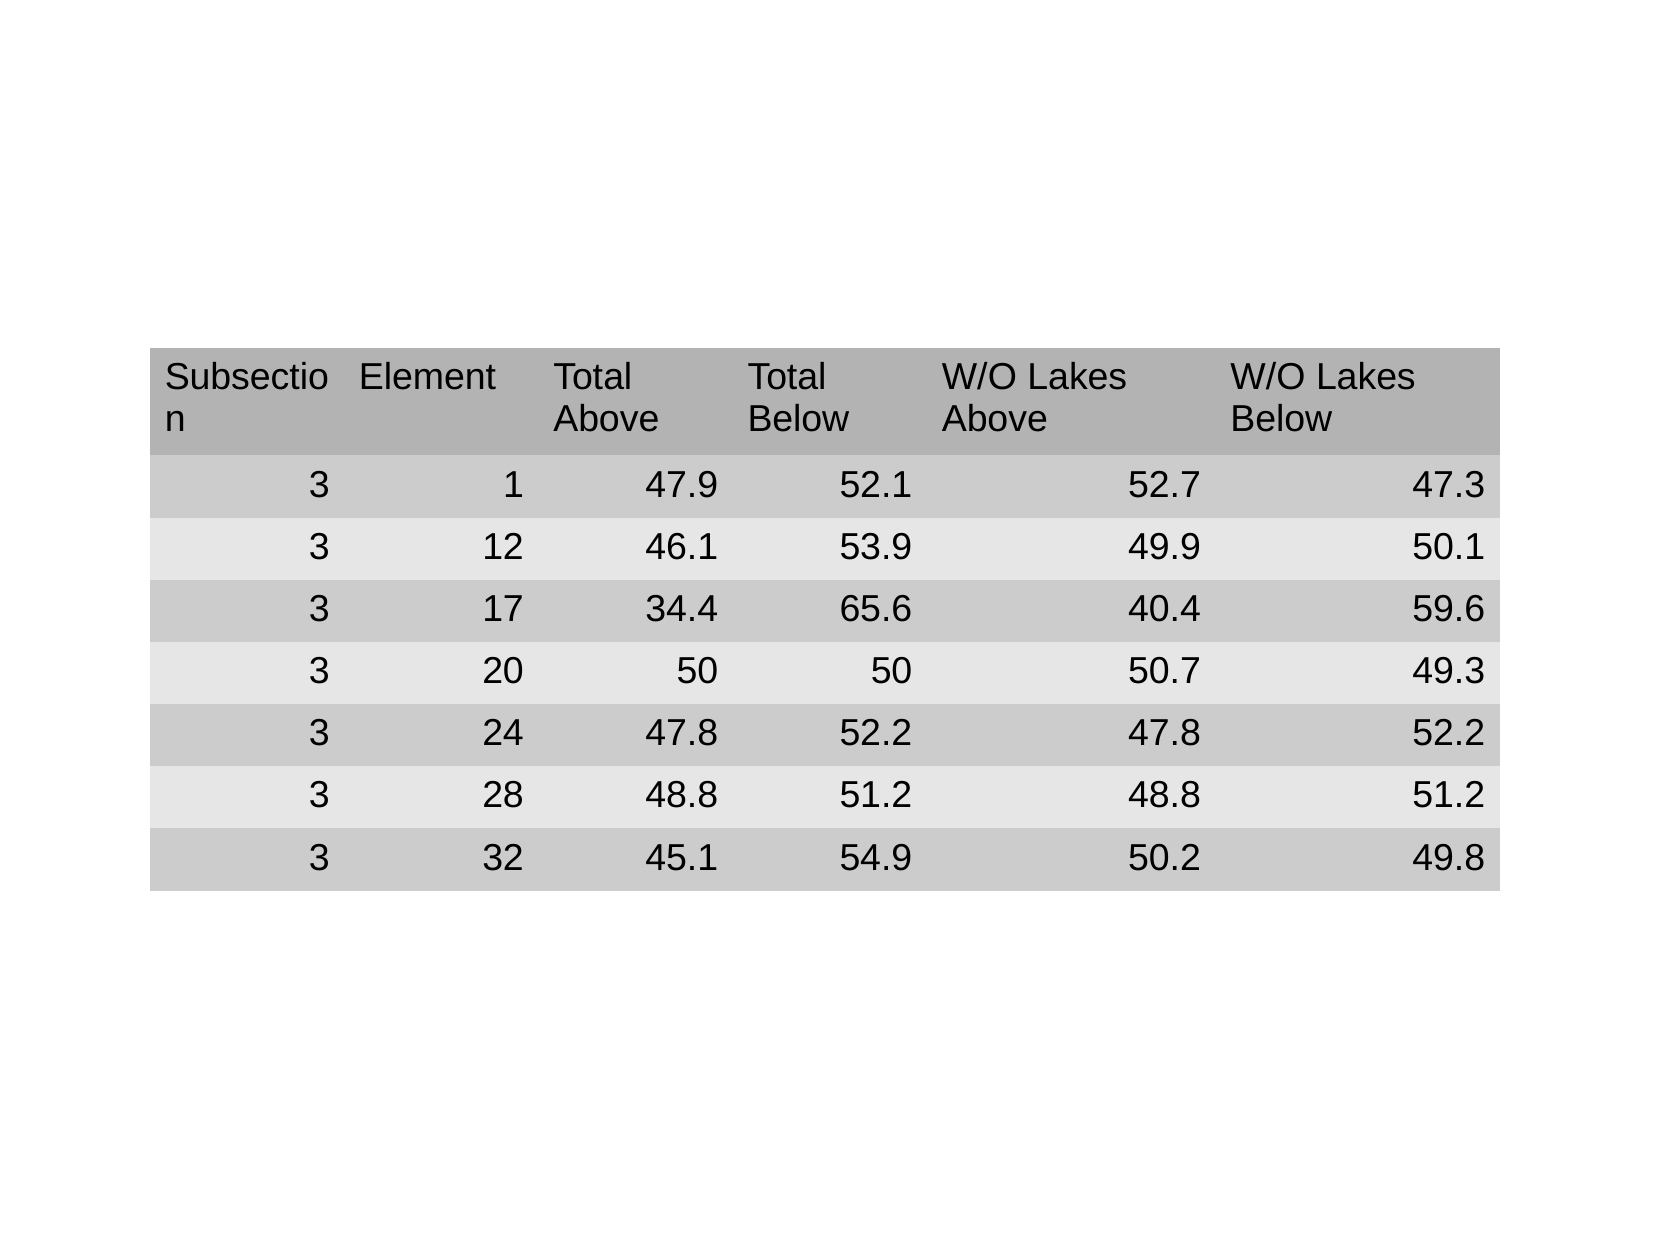

| Subsection | Element | Total Above | Total Below | W/O Lakes Above | W/O Lakes Below |
| --- | --- | --- | --- | --- | --- |
| 3 | 1 | 47.9 | 52.1 | 52.7 | 47.3 |
| 3 | 12 | 46.1 | 53.9 | 49.9 | 50.1 |
| 3 | 17 | 34.4 | 65.6 | 40.4 | 59.6 |
| 3 | 20 | 50 | 50 | 50.7 | 49.3 |
| 3 | 24 | 47.8 | 52.2 | 47.8 | 52.2 |
| 3 | 28 | 48.8 | 51.2 | 48.8 | 51.2 |
| 3 | 32 | 45.1 | 54.9 | 50.2 | 49.8 |